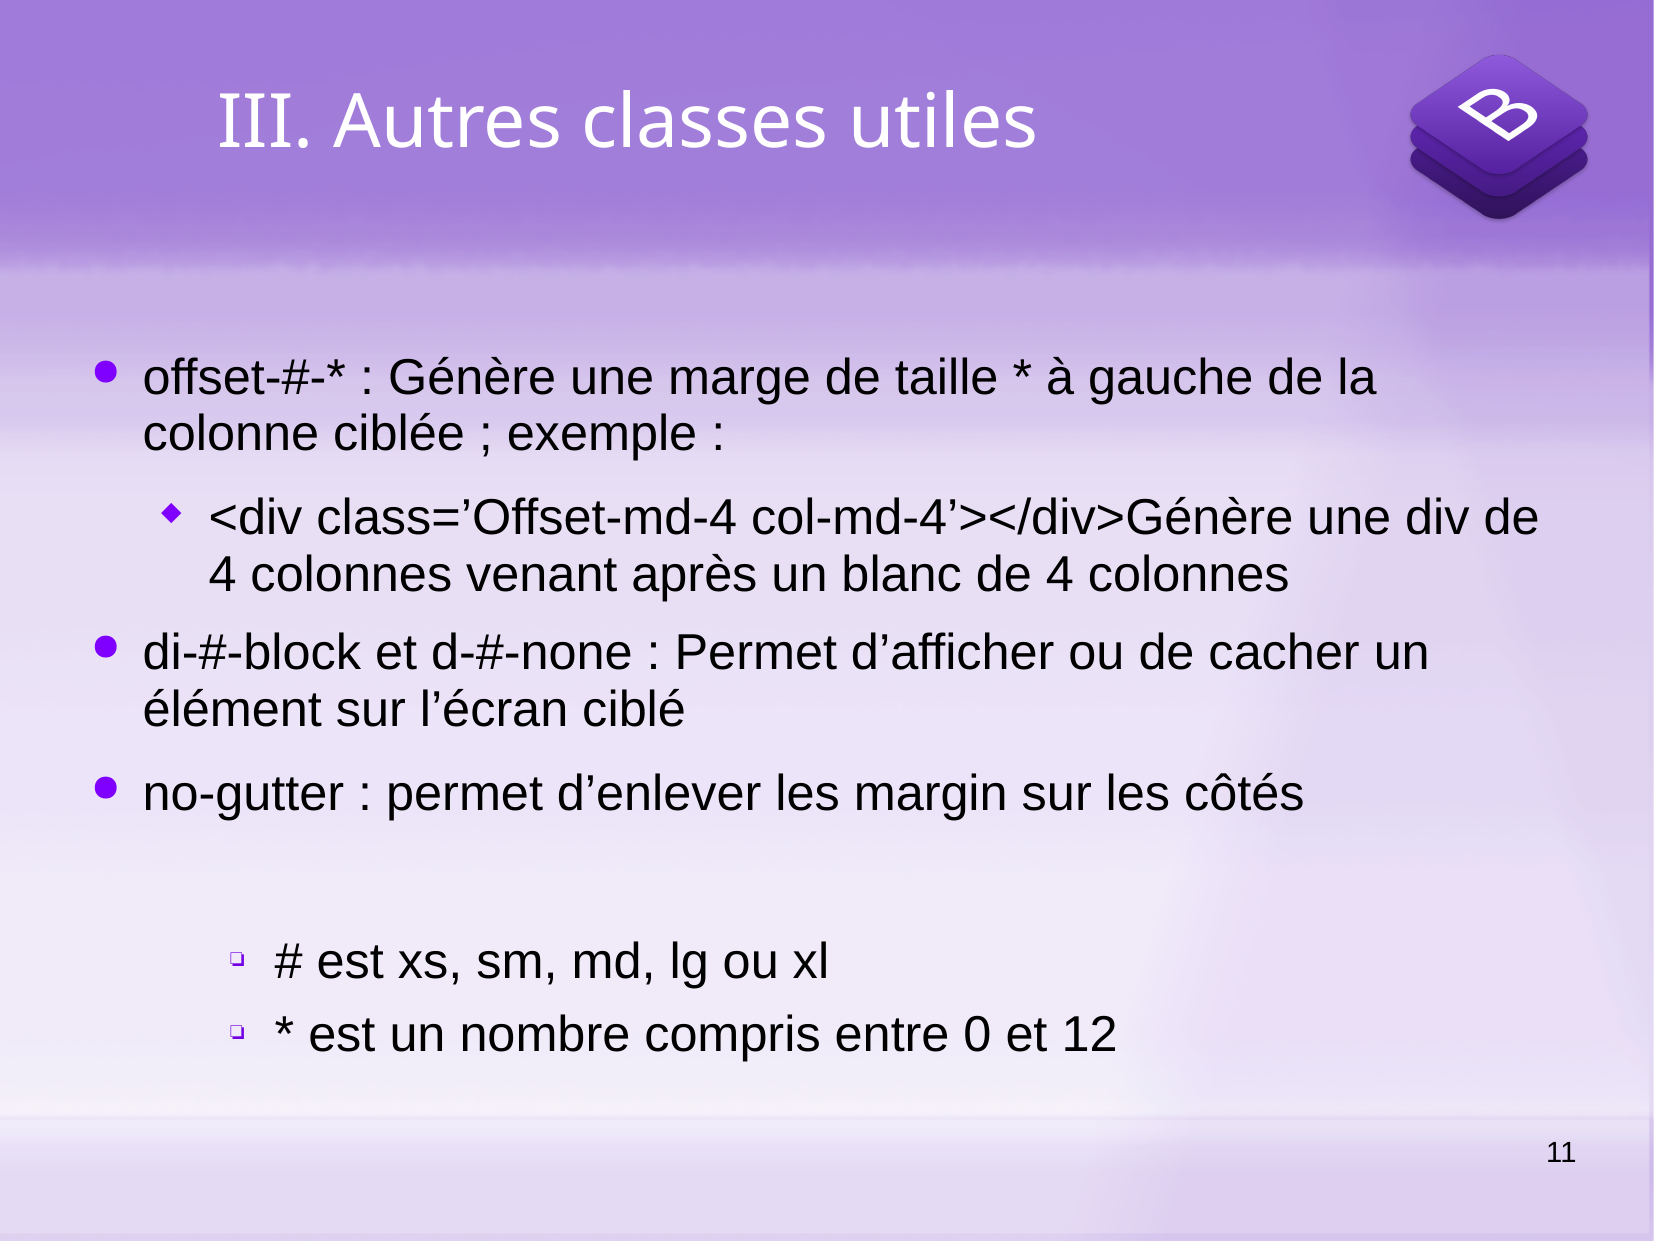

III. Autres classes utiles
# offset-#-* : Génère une marge de taille * à gauche de la colonne ciblée ; exemple :
<div class=’Offset-md-4 col-md-4’></div>Génère une div de 4 colonnes venant après un blanc de 4 colonnes
di-#-block et d-#-none : Permet d’afficher ou de cacher un élément sur l’écran ciblé
no-gutter : permet d’enlever les margin sur les côtés
# est xs, sm, md, lg ou xl
* est un nombre compris entre 0 et 12
11